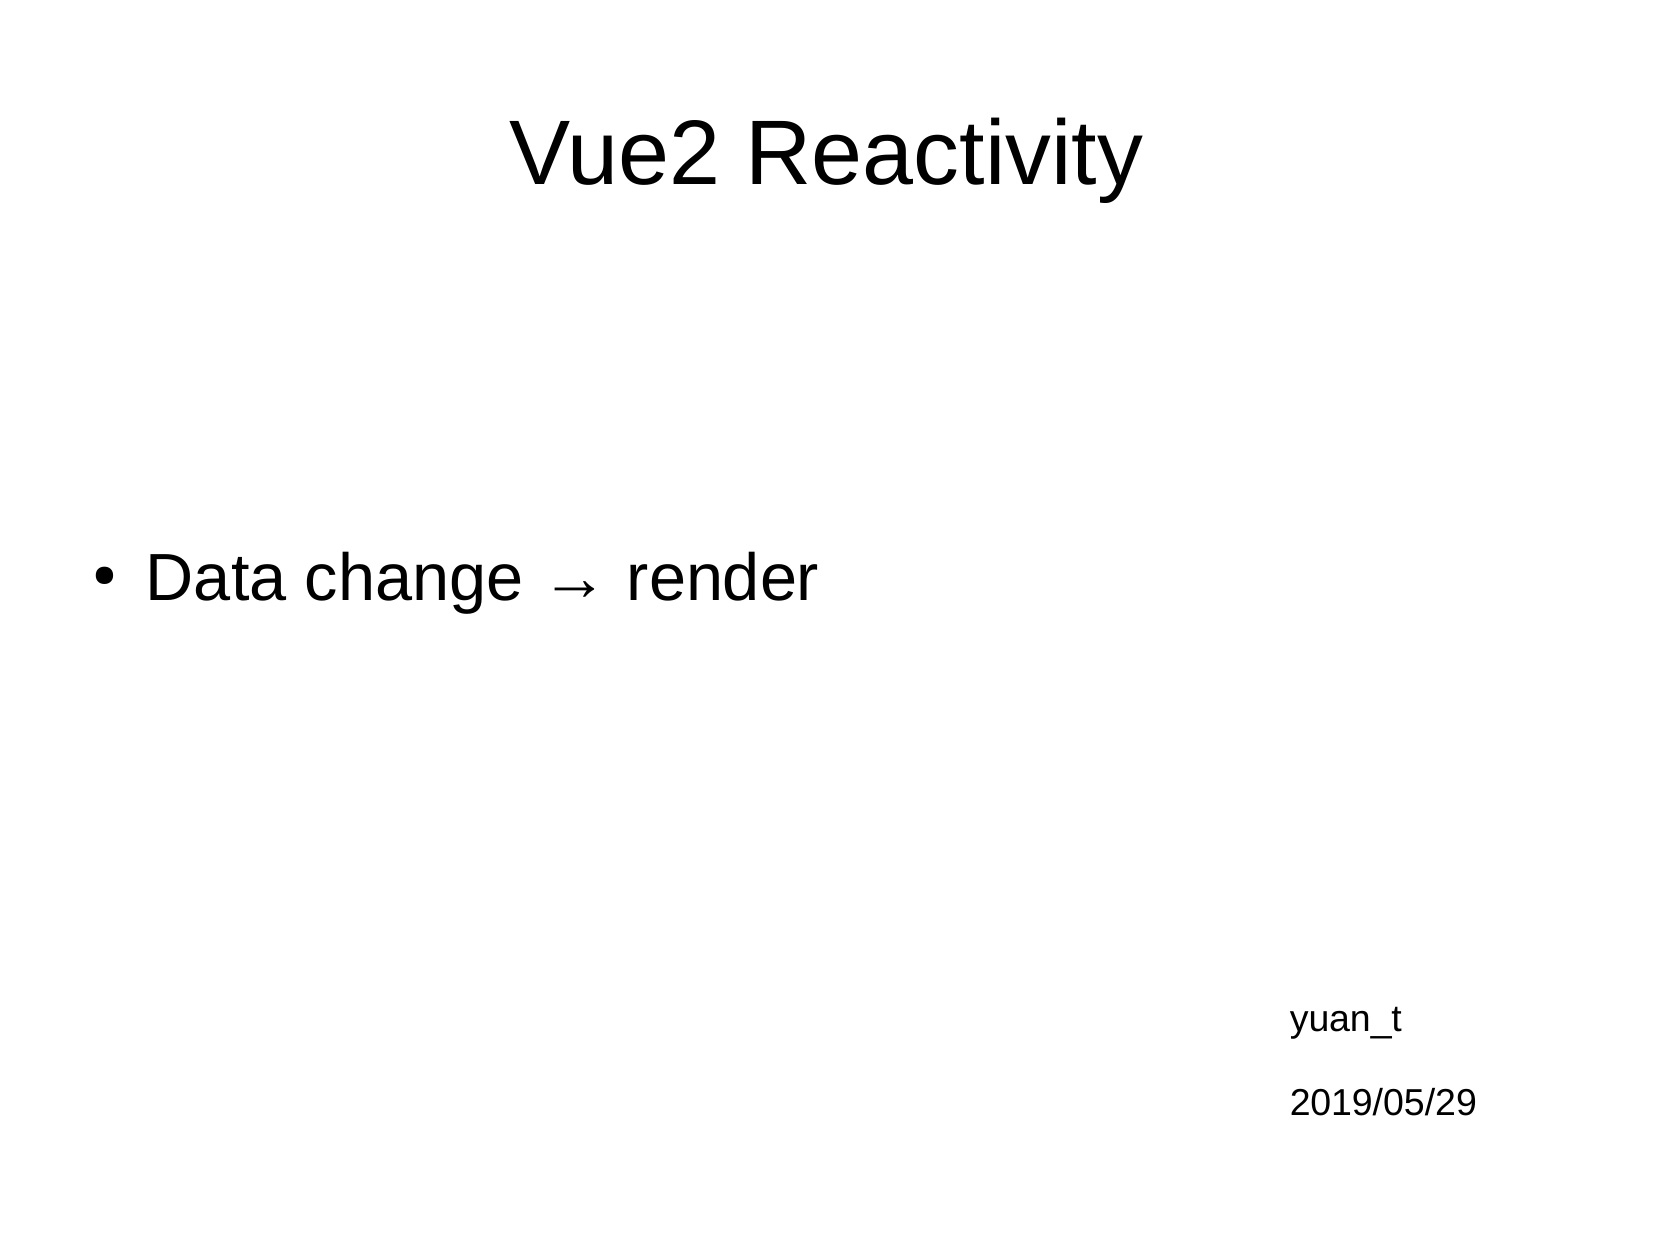

# Vue2 Reactivity
Data change → render
yuan_t
2019/05/29